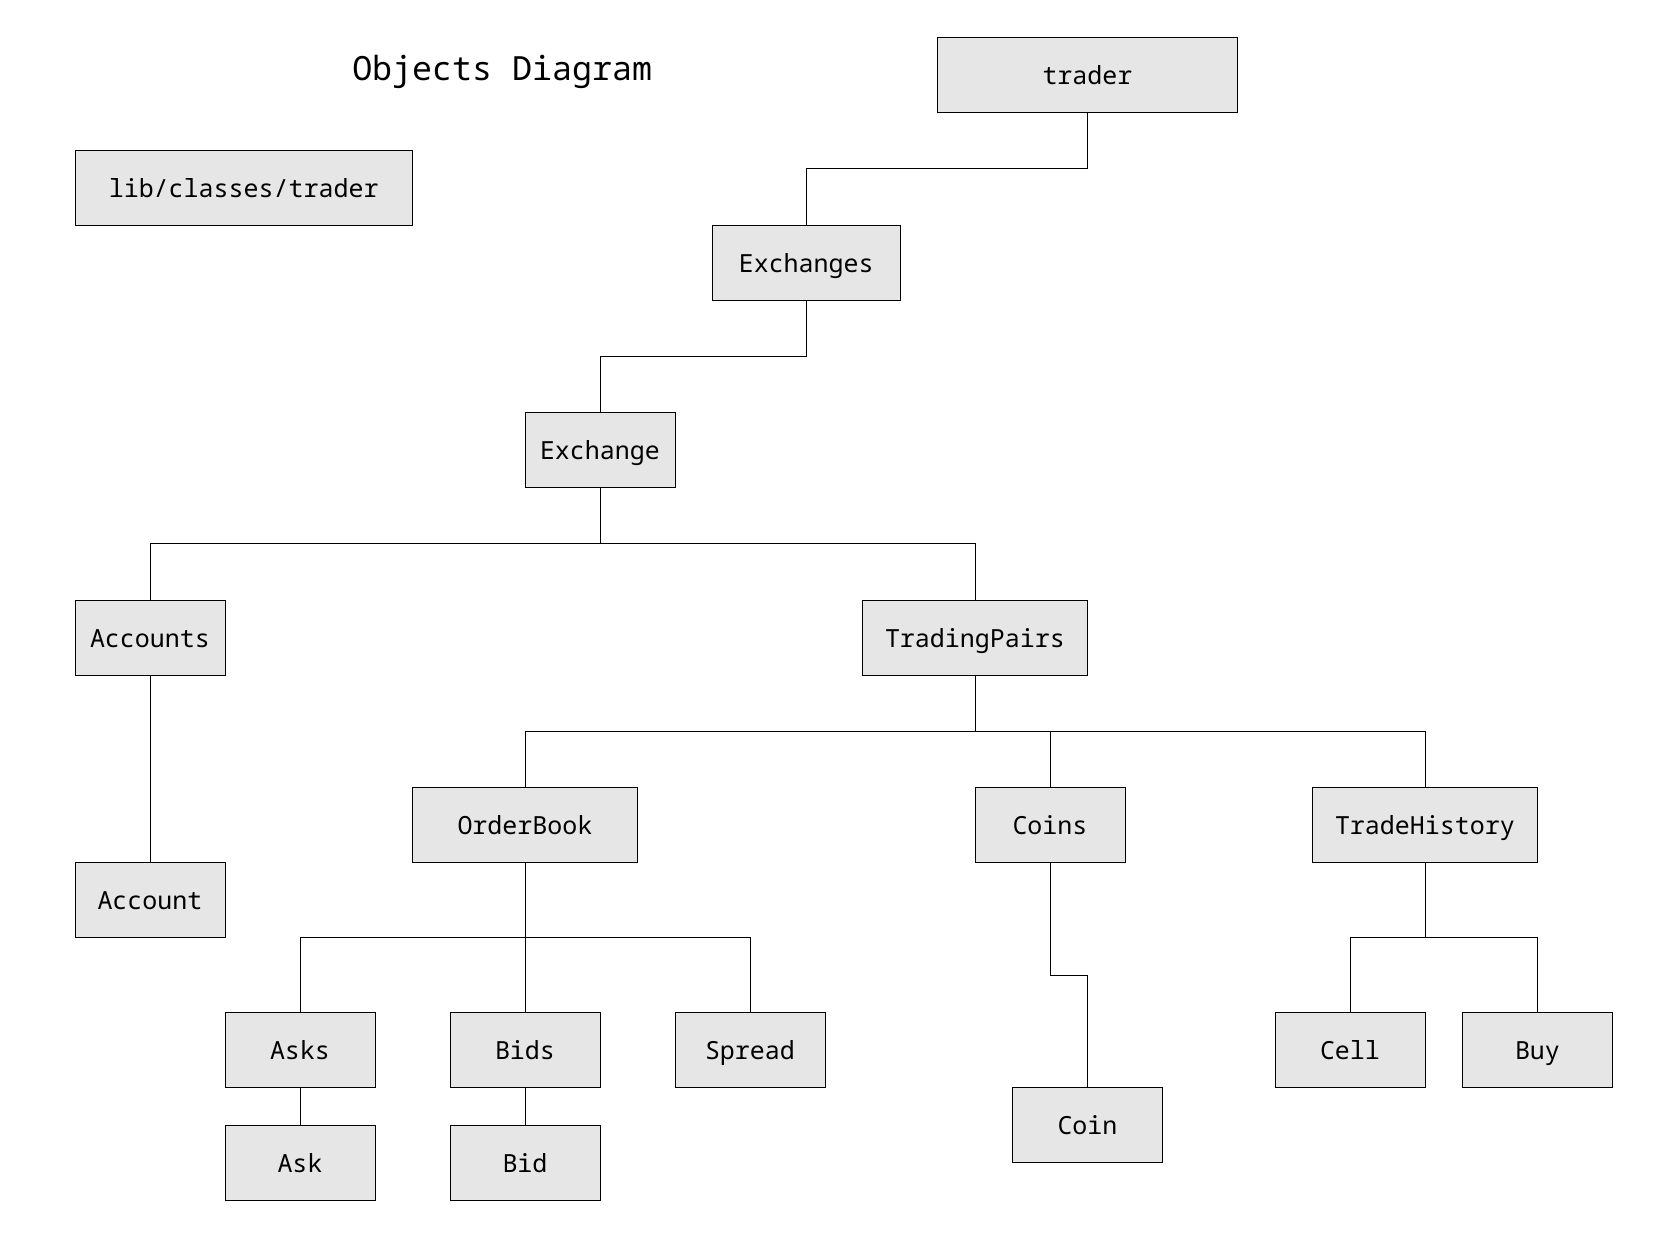

Objects Diagram
trader
lib/classes/trader
Exchanges
Exchange
Accounts
TradingPairs
OrderBook
Coins
TradeHistory
Account
Asks
Bids
Spread
Cell
Buy
Coin
Ask
Bid